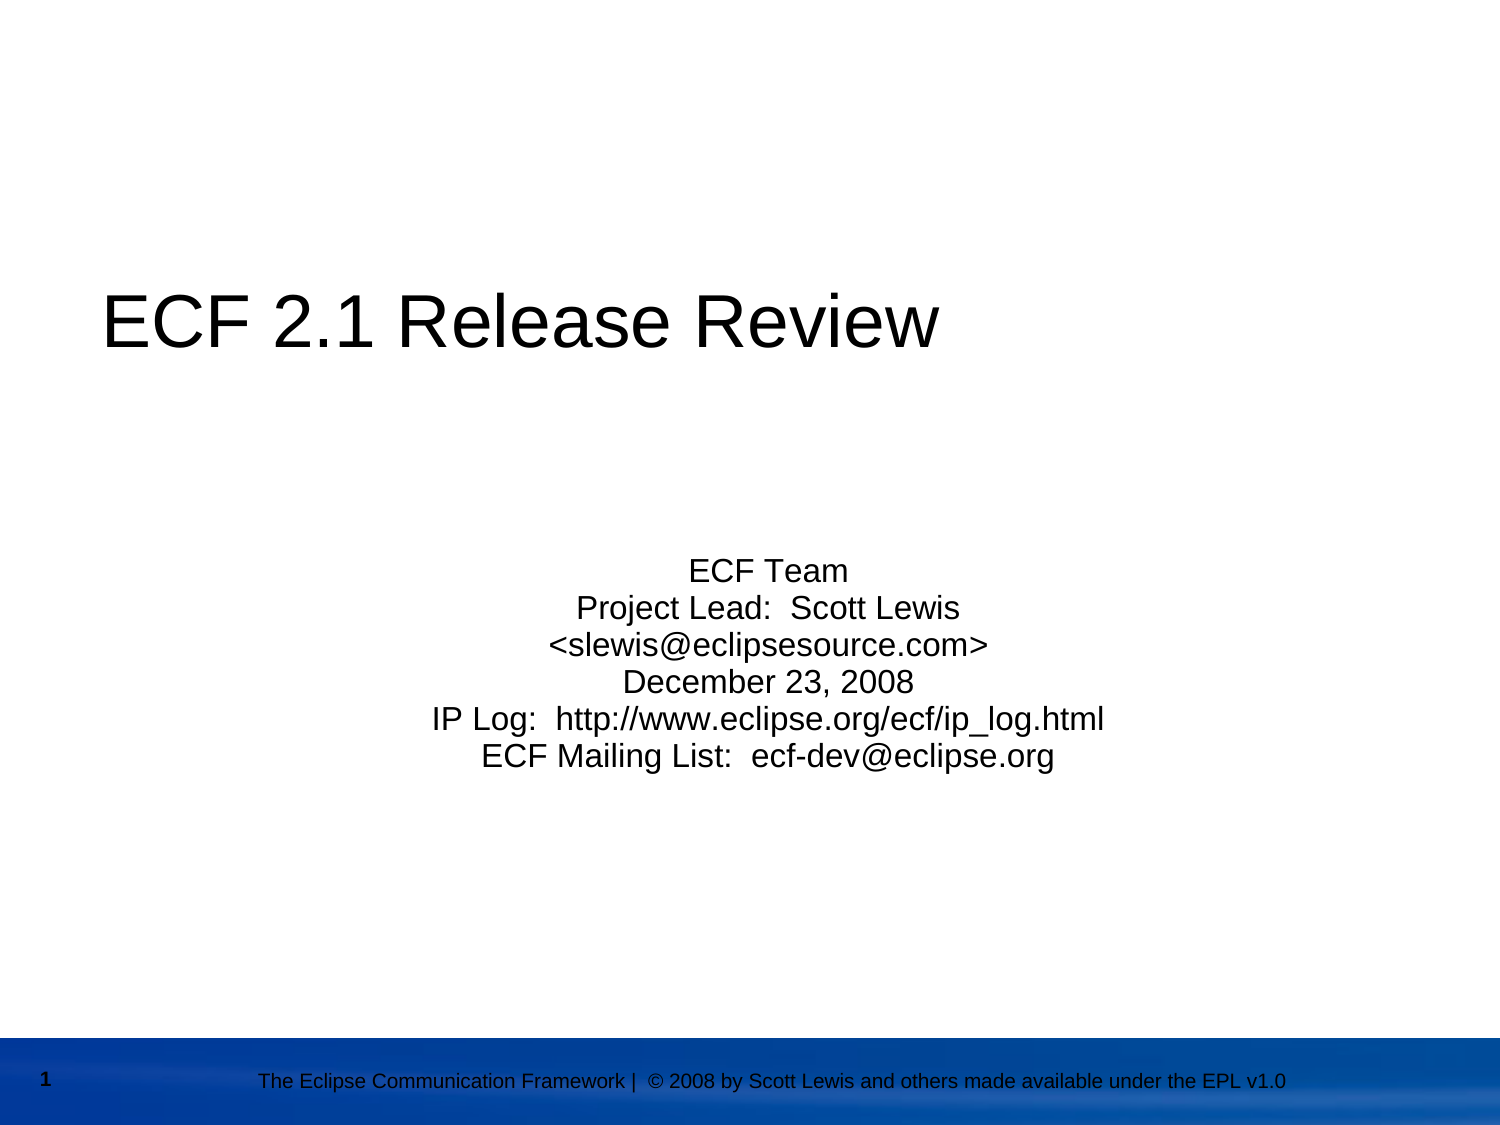

ECF 2.1 Release Review
# ECF Team
Project Lead: Scott Lewis
<slewis@eclipsesource.com>
December 23, 2008
IP Log: http://www.eclipse.org/ecf/ip_log.html
ECF Mailing List: ecf-dev@eclipse.org
1